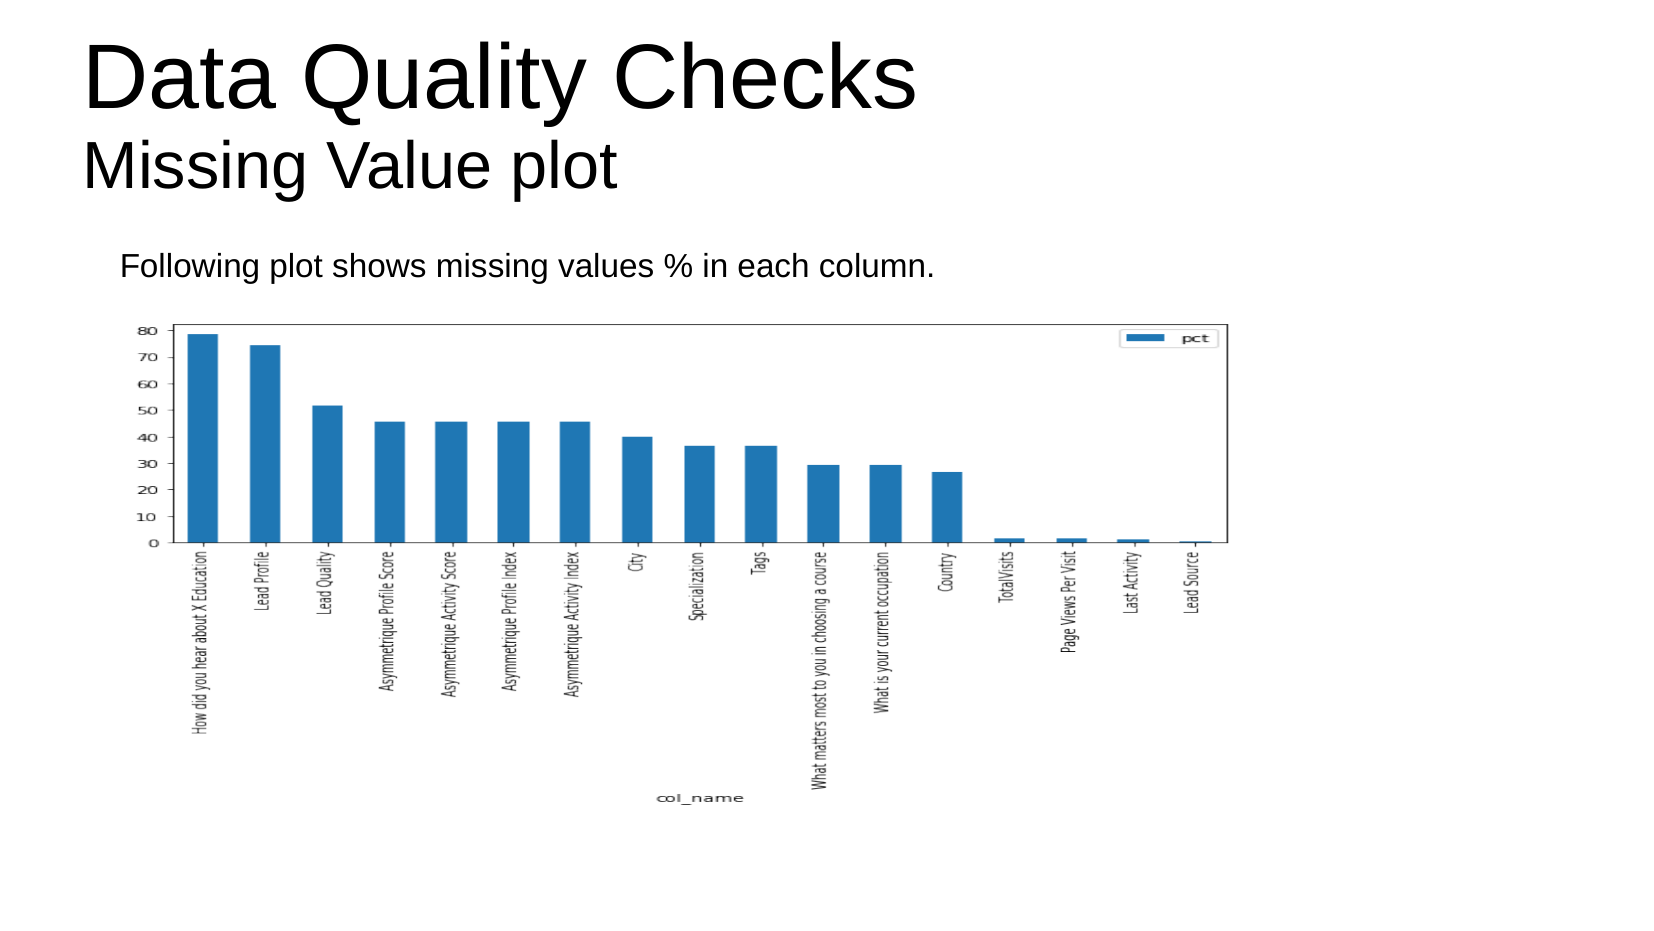

# Data Quality Checks Missing Value plot
Following plot shows missing values % in each column.